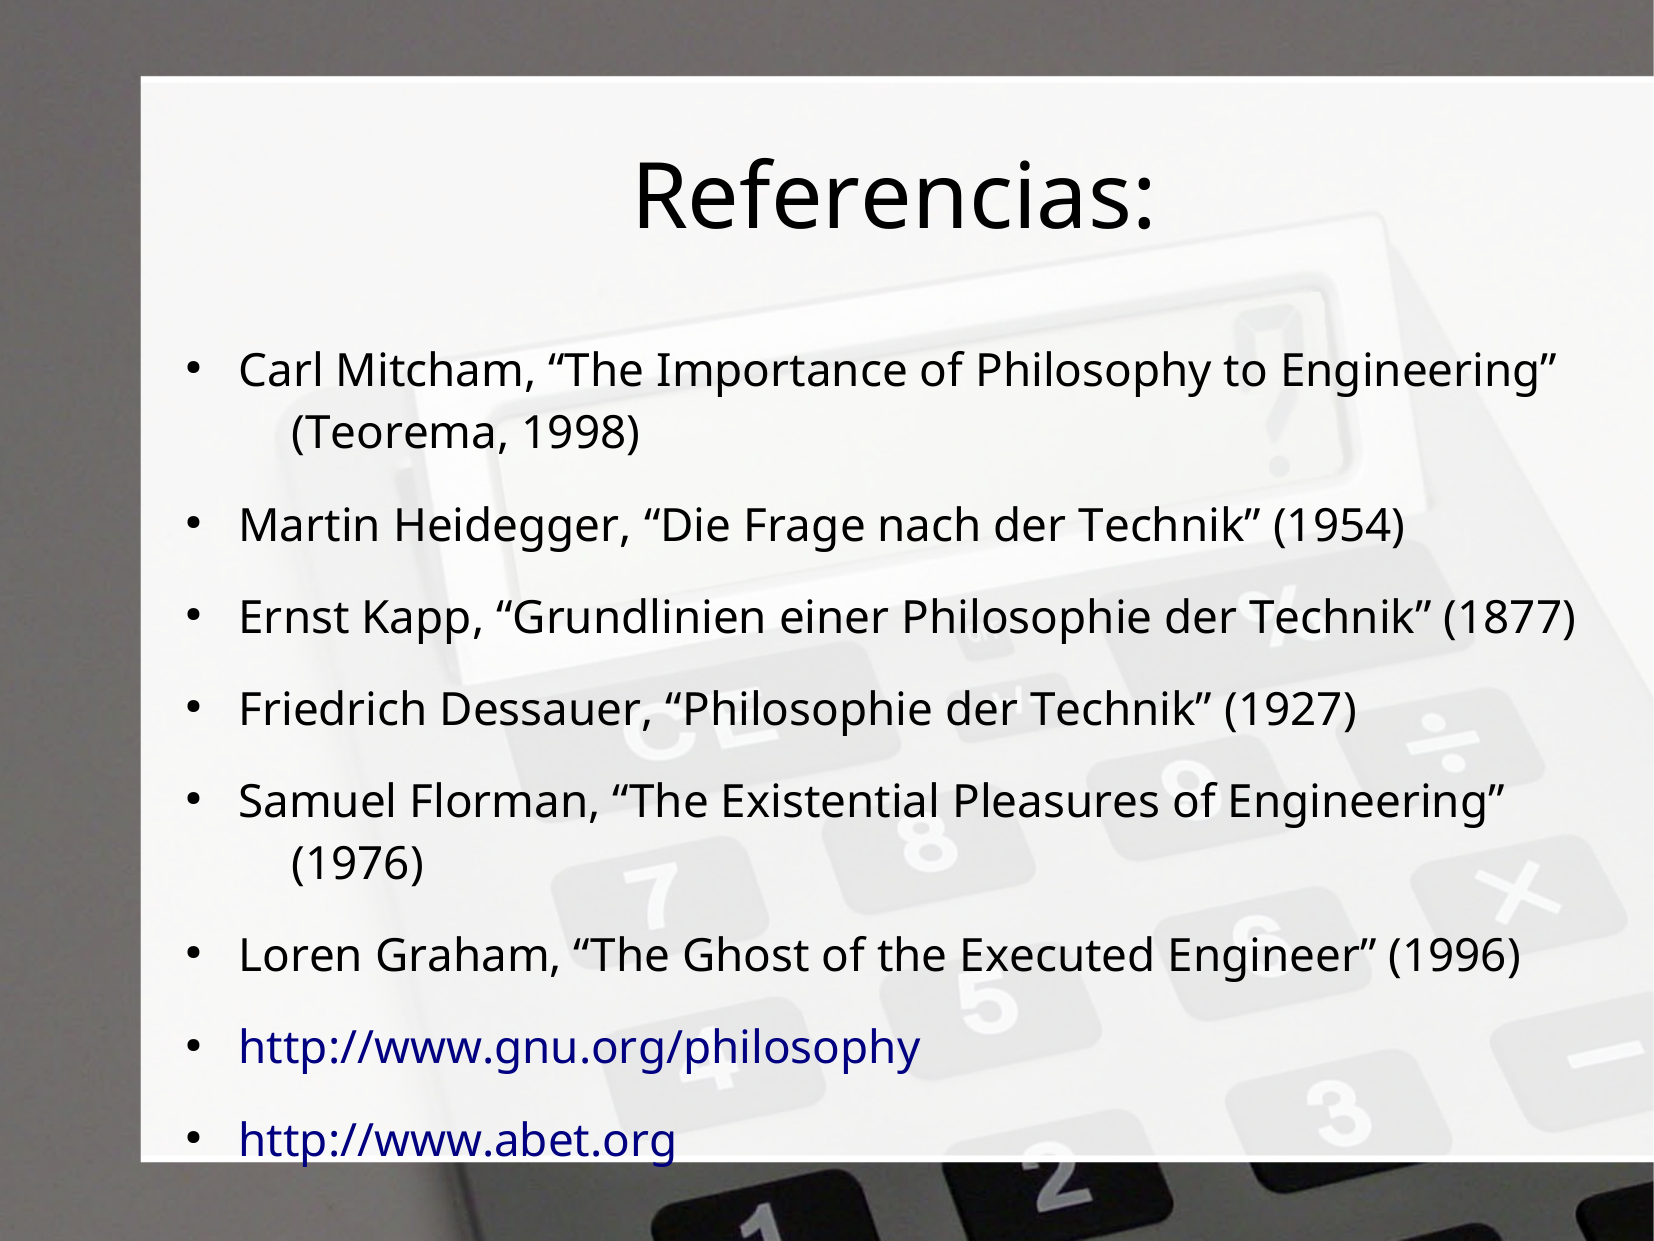

# Referencias:
Carl Mitcham, “The Importance of Philosophy to Engineering” (Teorema, 1998)
Martin Heidegger, “Die Frage nach der Technik” (1954)
Ernst Kapp, “Grundlinien einer Philosophie der Technik” (1877)
Friedrich Dessauer, “Philosophie der Technik” (1927)
Samuel Florman, “The Existential Pleasures of Engineering” (1976)
Loren Graham, “The Ghost of the Executed Engineer” (1996)
http://www.gnu.org/philosophy
http://www.abet.org